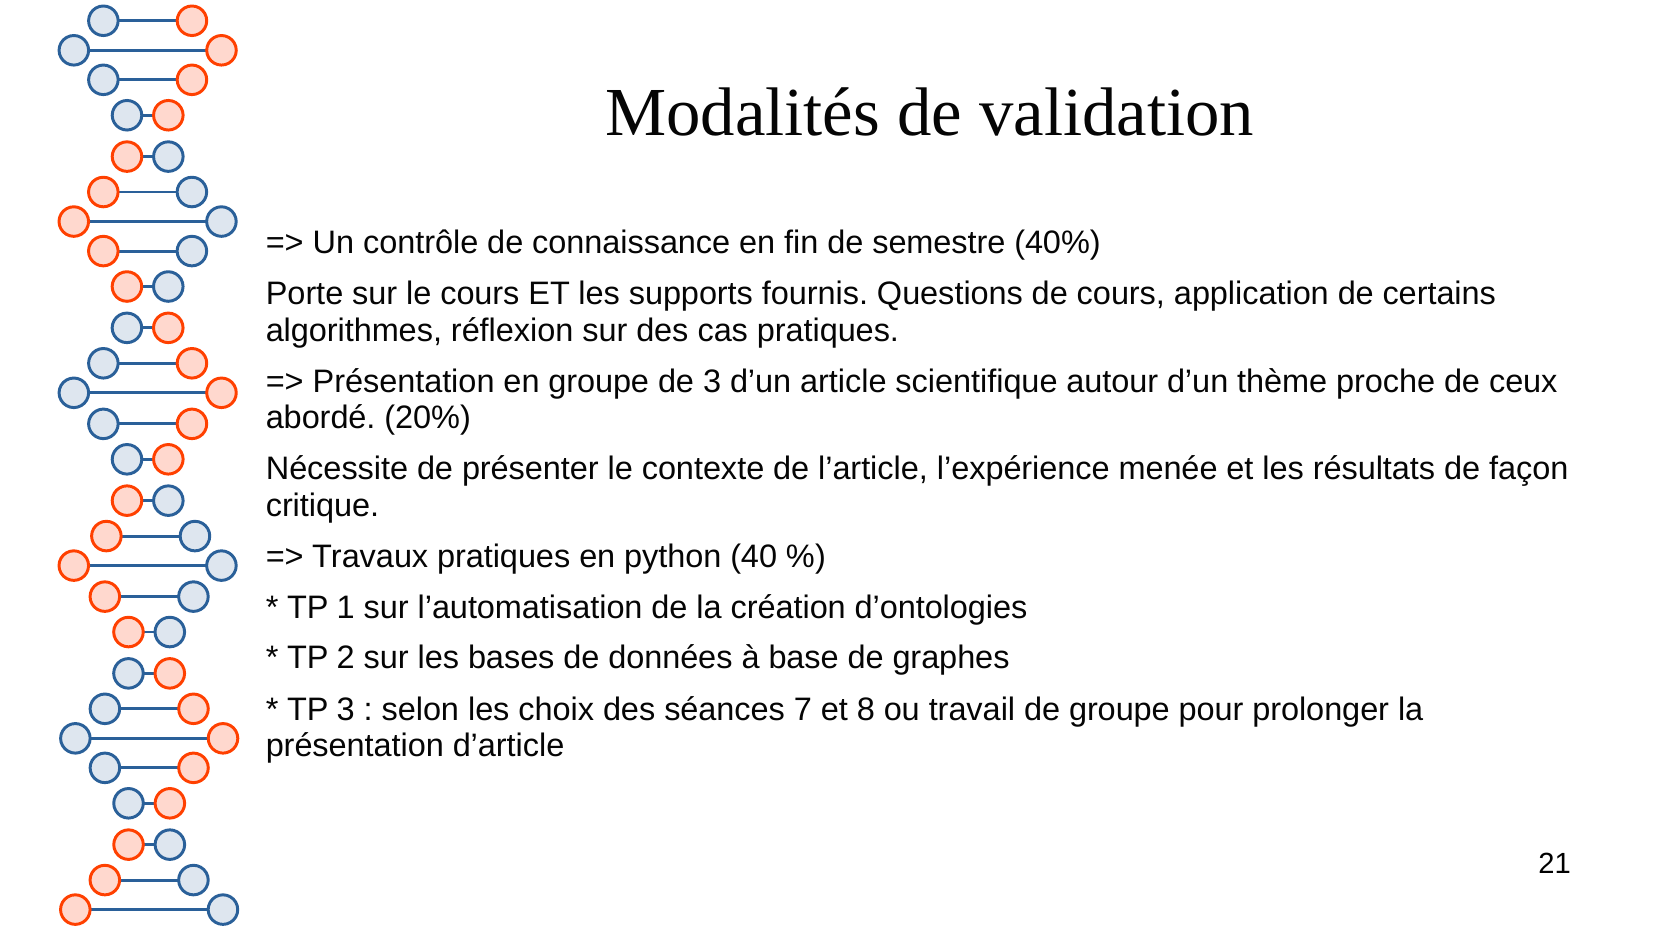

# Modalités de validation
=> Un contrôle de connaissance en fin de semestre (40%)
Porte sur le cours ET les supports fournis. Questions de cours, application de certains algorithmes, réflexion sur des cas pratiques.
=> Présentation en groupe de 3 d’un article scientifique autour d’un thème proche de ceux abordé. (20%)
Nécessite de présenter le contexte de l’article, l’expérience menée et les résultats de façon critique.
=> Travaux pratiques en python (40 %)
* TP 1 sur l’automatisation de la création d’ontologies
* TP 2 sur les bases de données à base de graphes
* TP 3 : selon les choix des séances 7 et 8 ou travail de groupe pour prolonger la présentation d’article
21